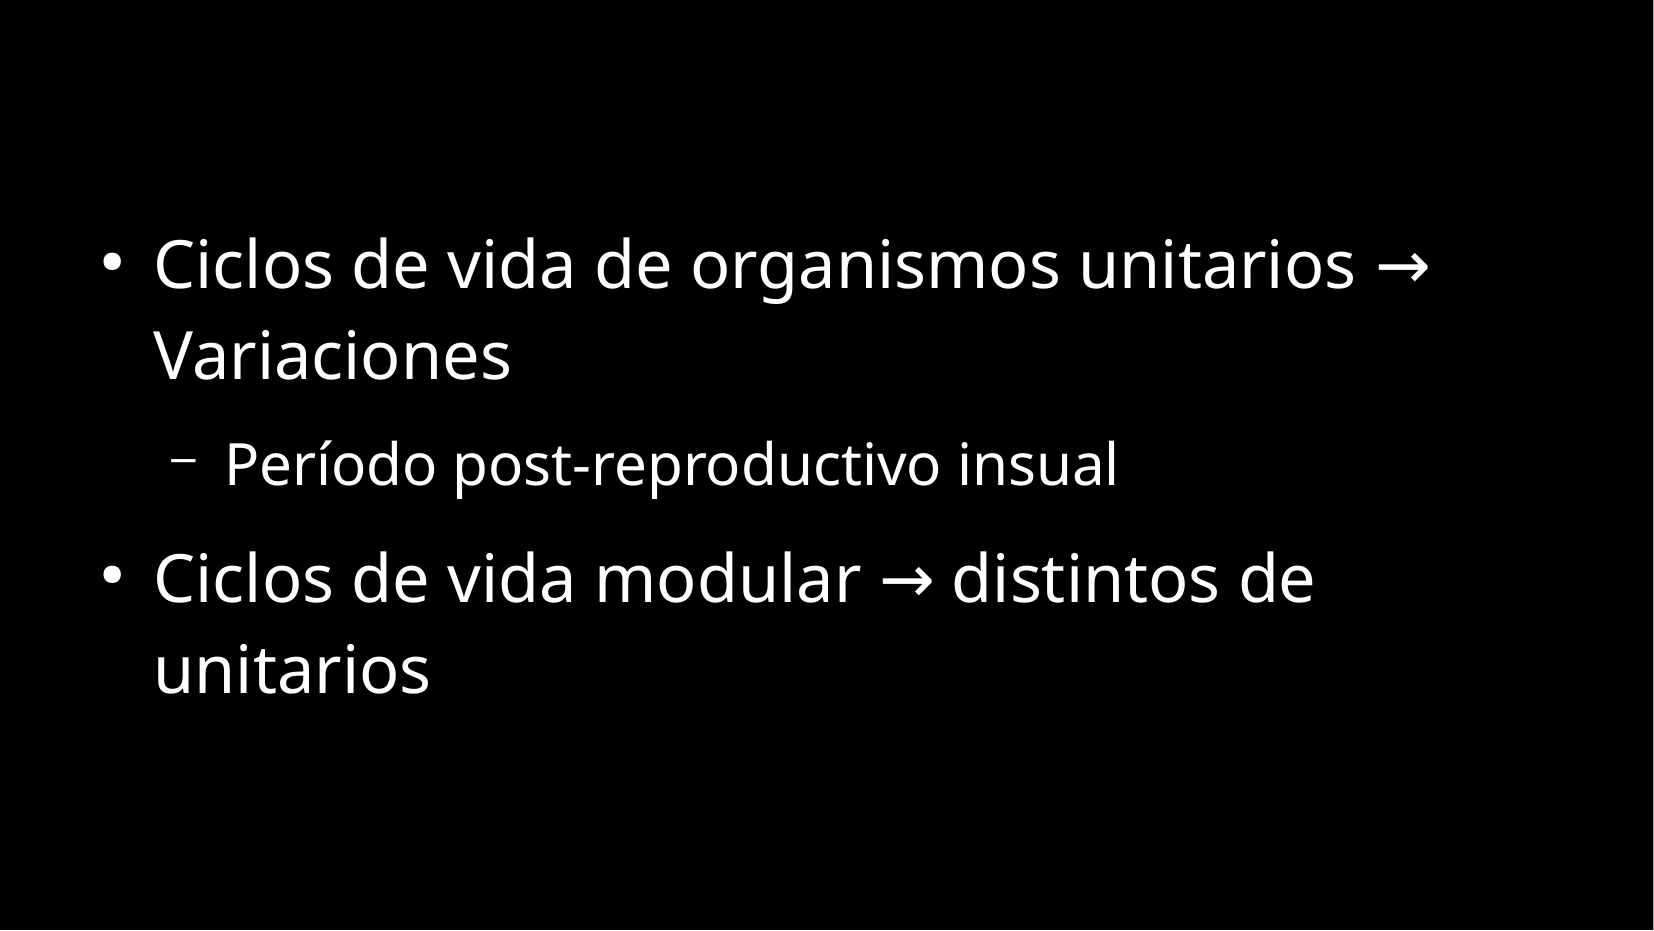

# Ciclos de vida de organismos unitarios → Variaciones
Período post-reproductivo insual
Ciclos de vida modular → distintos de unitarios